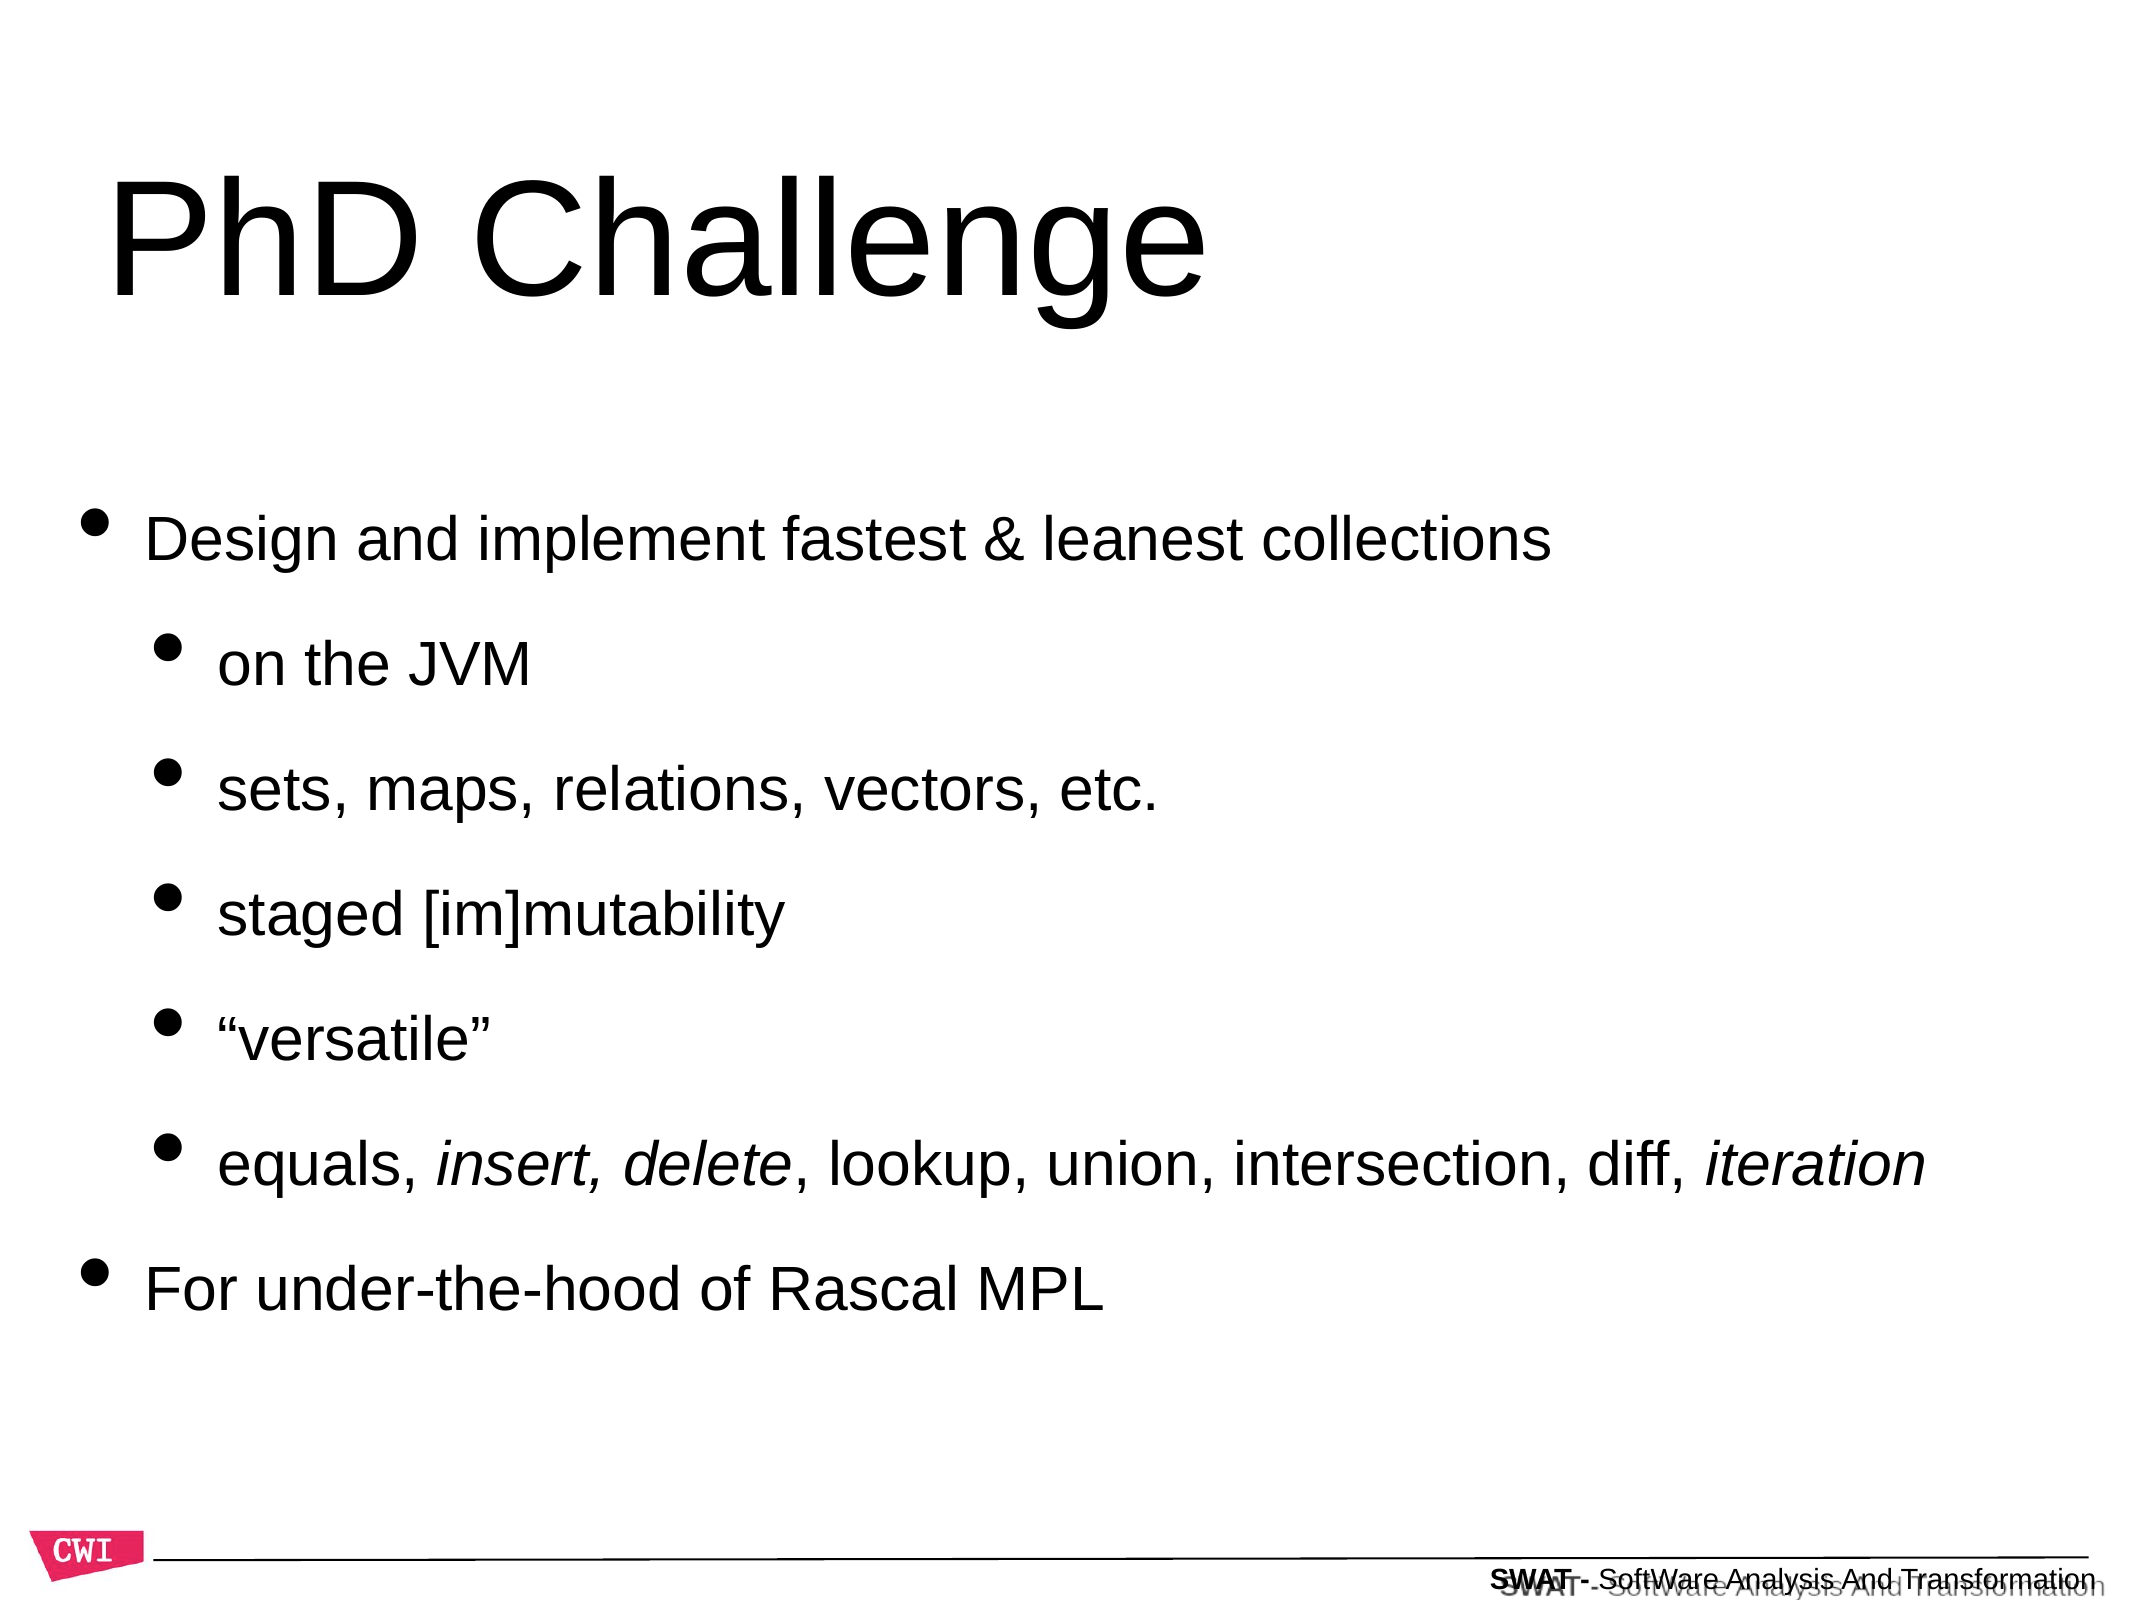

# PhD Challenge
Design and implement fastest & leanest collections
on the JVM
sets, maps, relations, vectors, etc.
staged [im]mutability
“versatile”
equals, insert, delete, lookup, union, intersection, diff, iteration
For under-the-hood of Rascal MPL